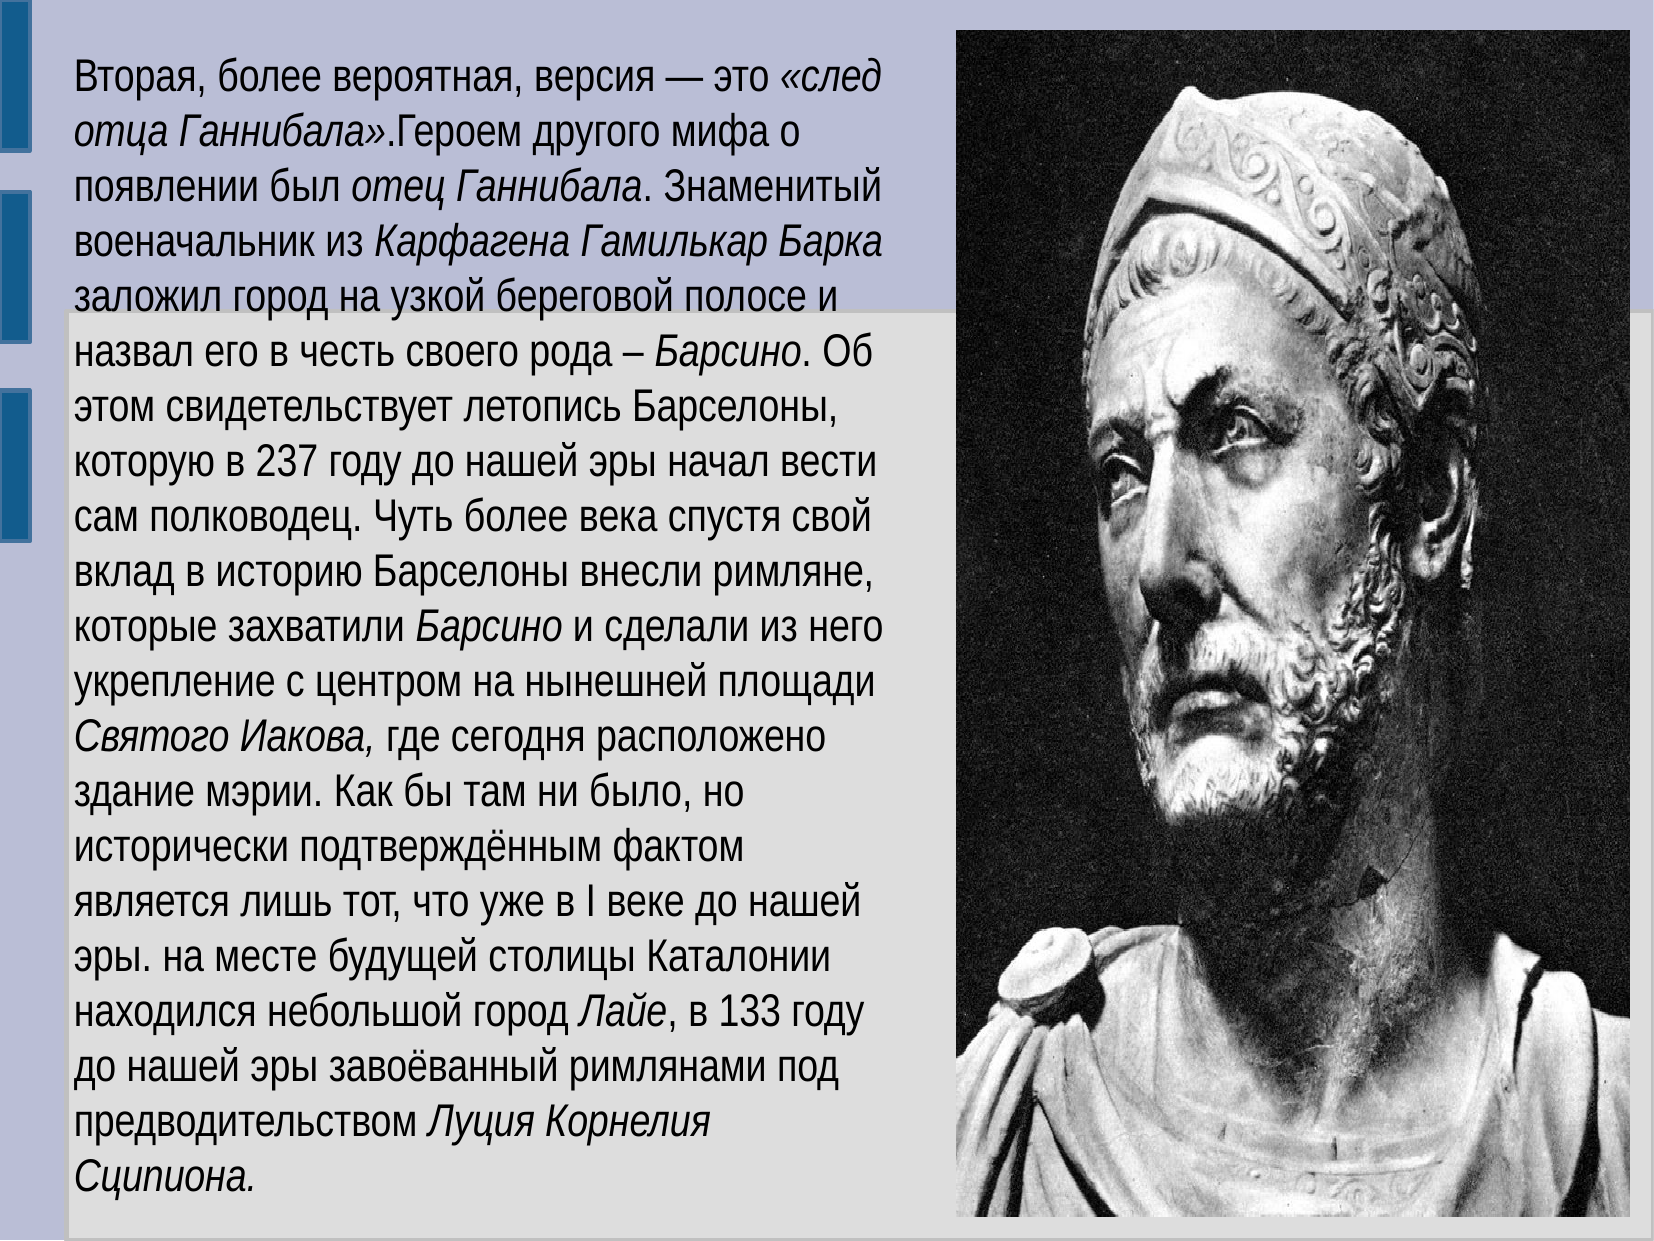

# Вторая, более вероятная, версия — это «след отца Ганнибала».Героем другого мифа о появлении был отец Ганнибала. Знаменитый военачальник из Карфагена Гамилькар Барка заложил город на узкой береговой полосе и назвал его в честь своего рода – Барсино. Об этом свидетельствует летопись Барселоны, которую в 237 году до нашей эры начал вести сам полководец. Чуть более века спустя свой вклад в историю Барселоны внесли римляне, которые захватили Барсино и сделали из него укрепление с центром на нынешней площади Святого Иакова, где сегодня расположено здание мэрии. Как бы там ни было, но исторически подтверждённым фактом является лишь тот, что уже в I веке до нашей эры. на месте будущей столицы Каталонии находился небольшой город Лайе, в 133 году до нашей эры завоёванный римлянами под предводительством Луция Корнелия Сципиона.